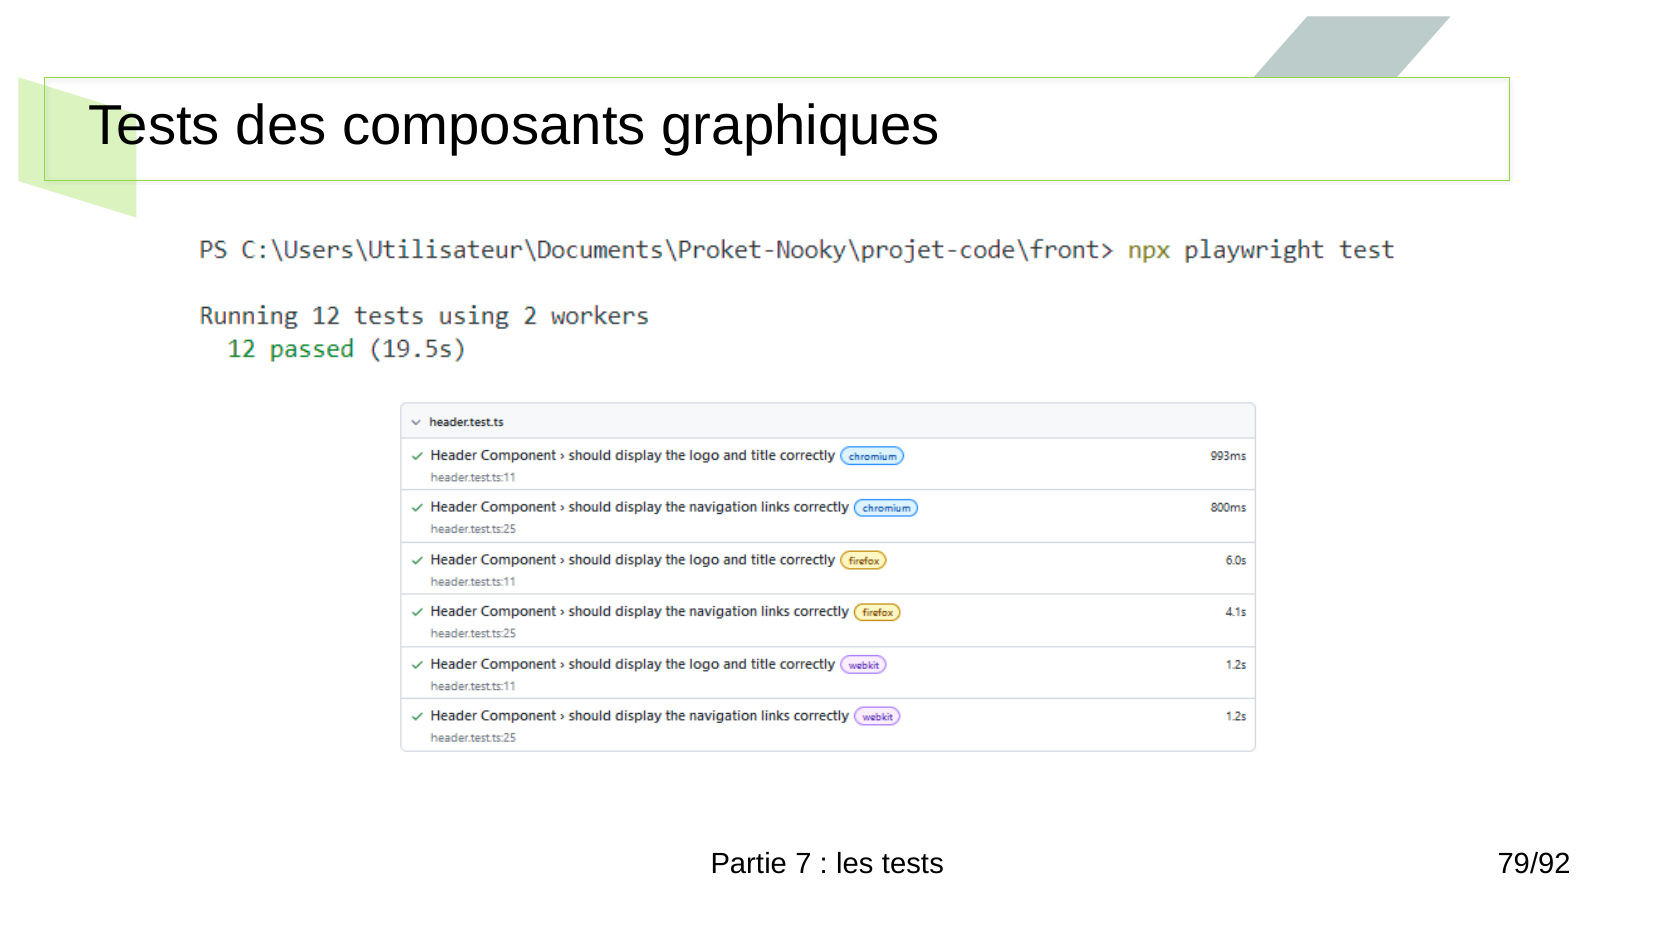

# Tests des composants graphiques
Partie 7 : les tests
79